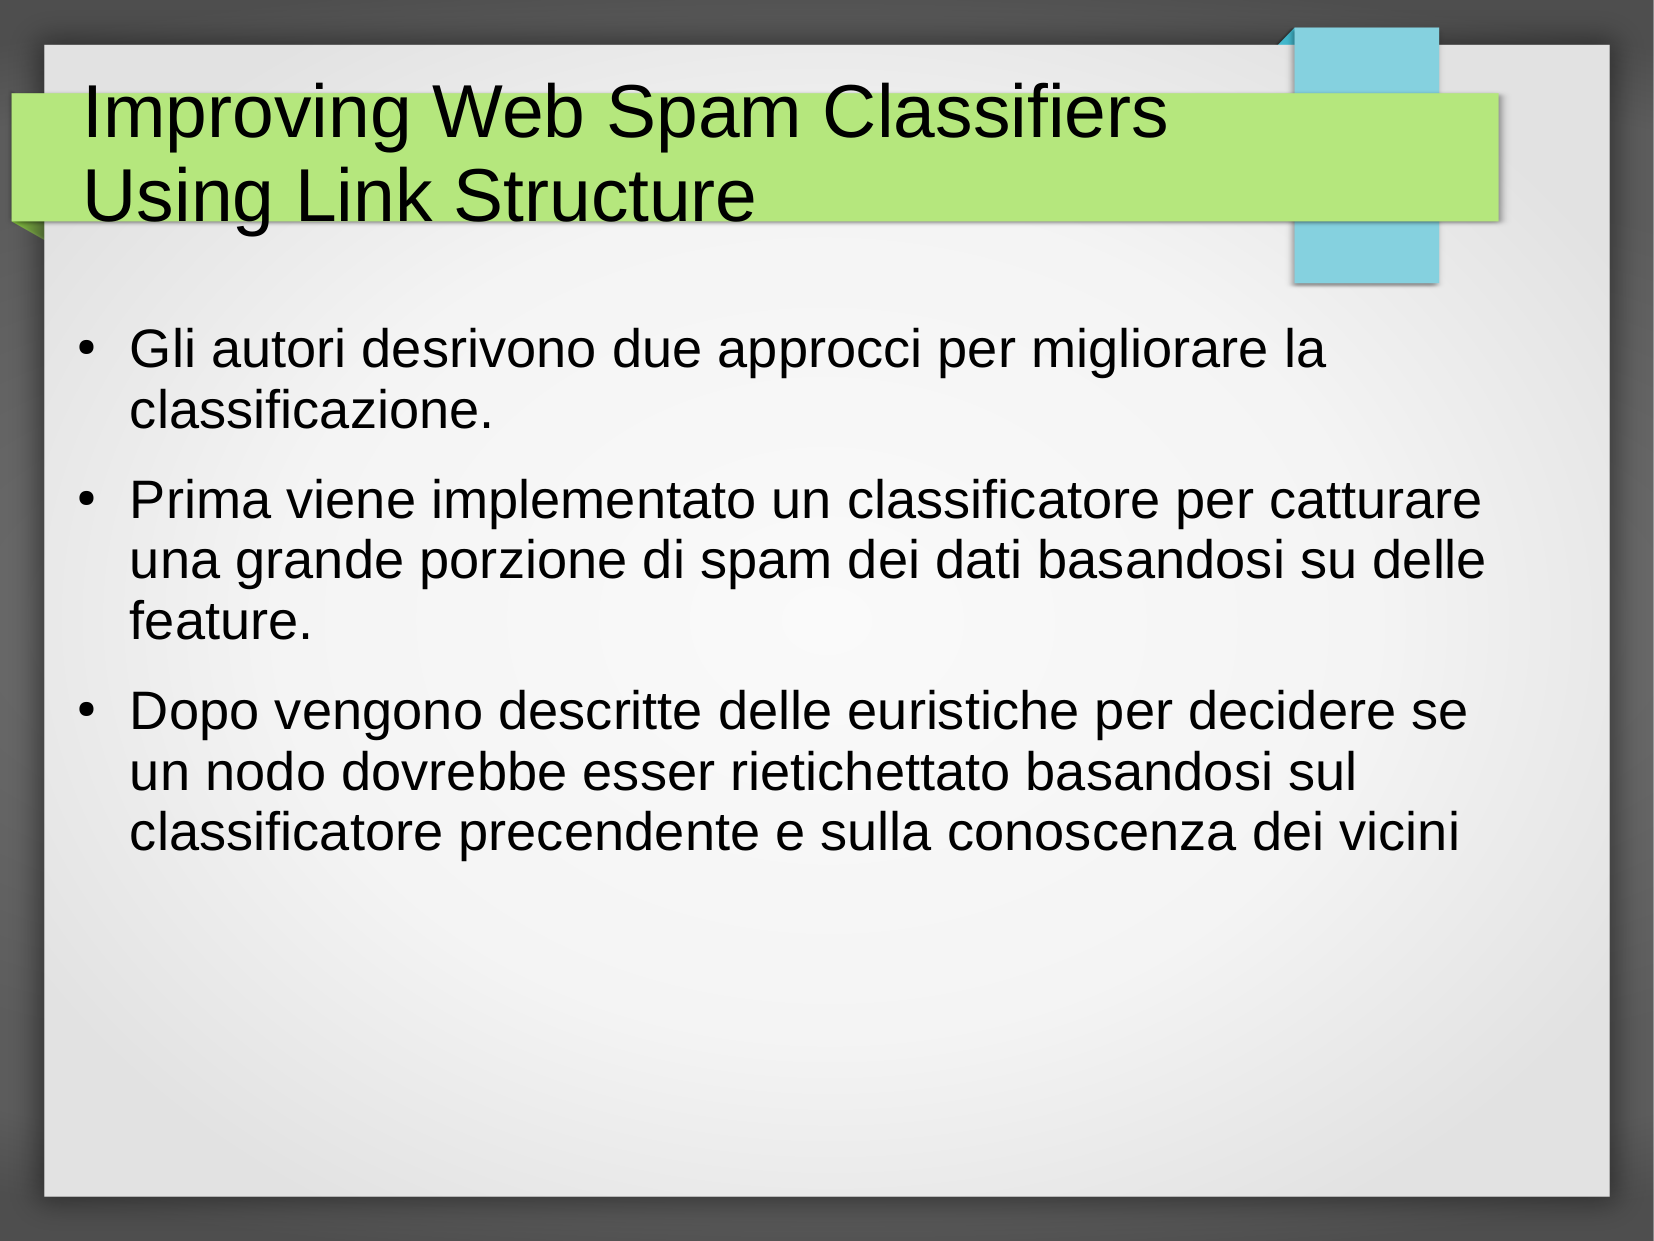

# Improving Web Spam Classifiers Using Link Structure
Gli autori desrivono due approcci per migliorare la classificazione.
Prima viene implementato un classificatore per catturare una grande porzione di spam dei dati basandosi su delle feature.
Dopo vengono descritte delle euristiche per decidere se un nodo dovrebbe esser rietichettato basandosi sul classificatore precendente e sulla conoscenza dei vicini